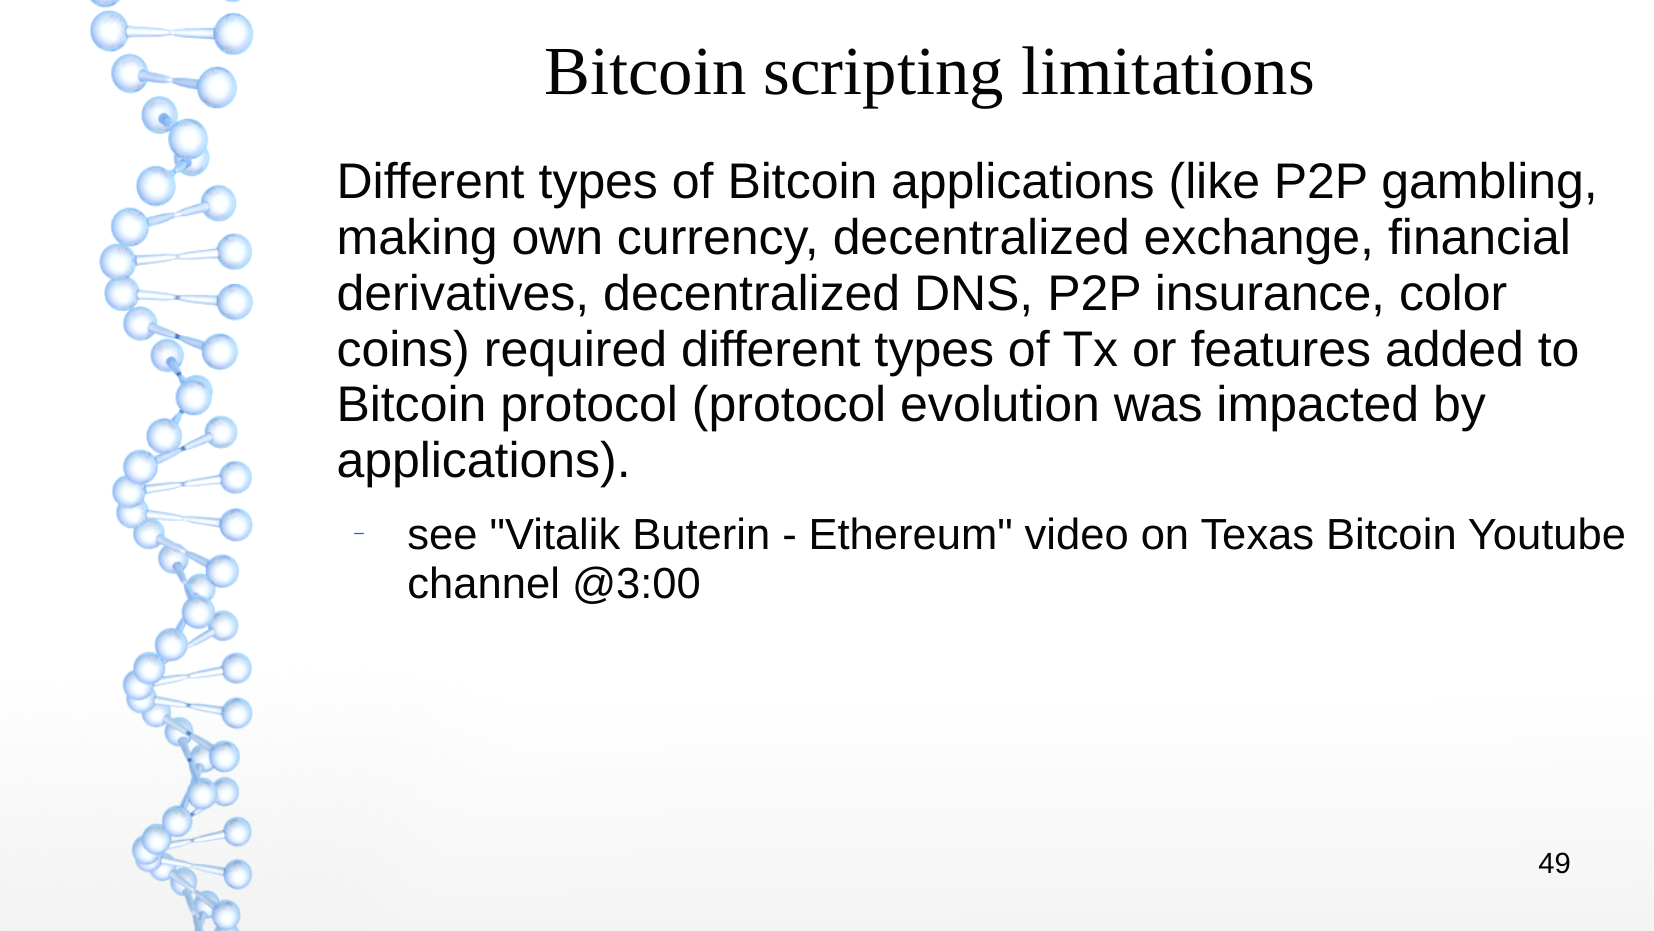

# Bitcoin scripting limitations
Different types of Bitcoin applications (like P2P gambling, making own currency, decentralized exchange, financial derivatives, decentralized DNS, P2P insurance, color coins) required different types of Tx or features added to Bitcoin protocol (protocol evolution was impacted by applications).
see "Vitalik Buterin - Ethereum" video on Texas Bitcoin Youtube channel @3:00
49